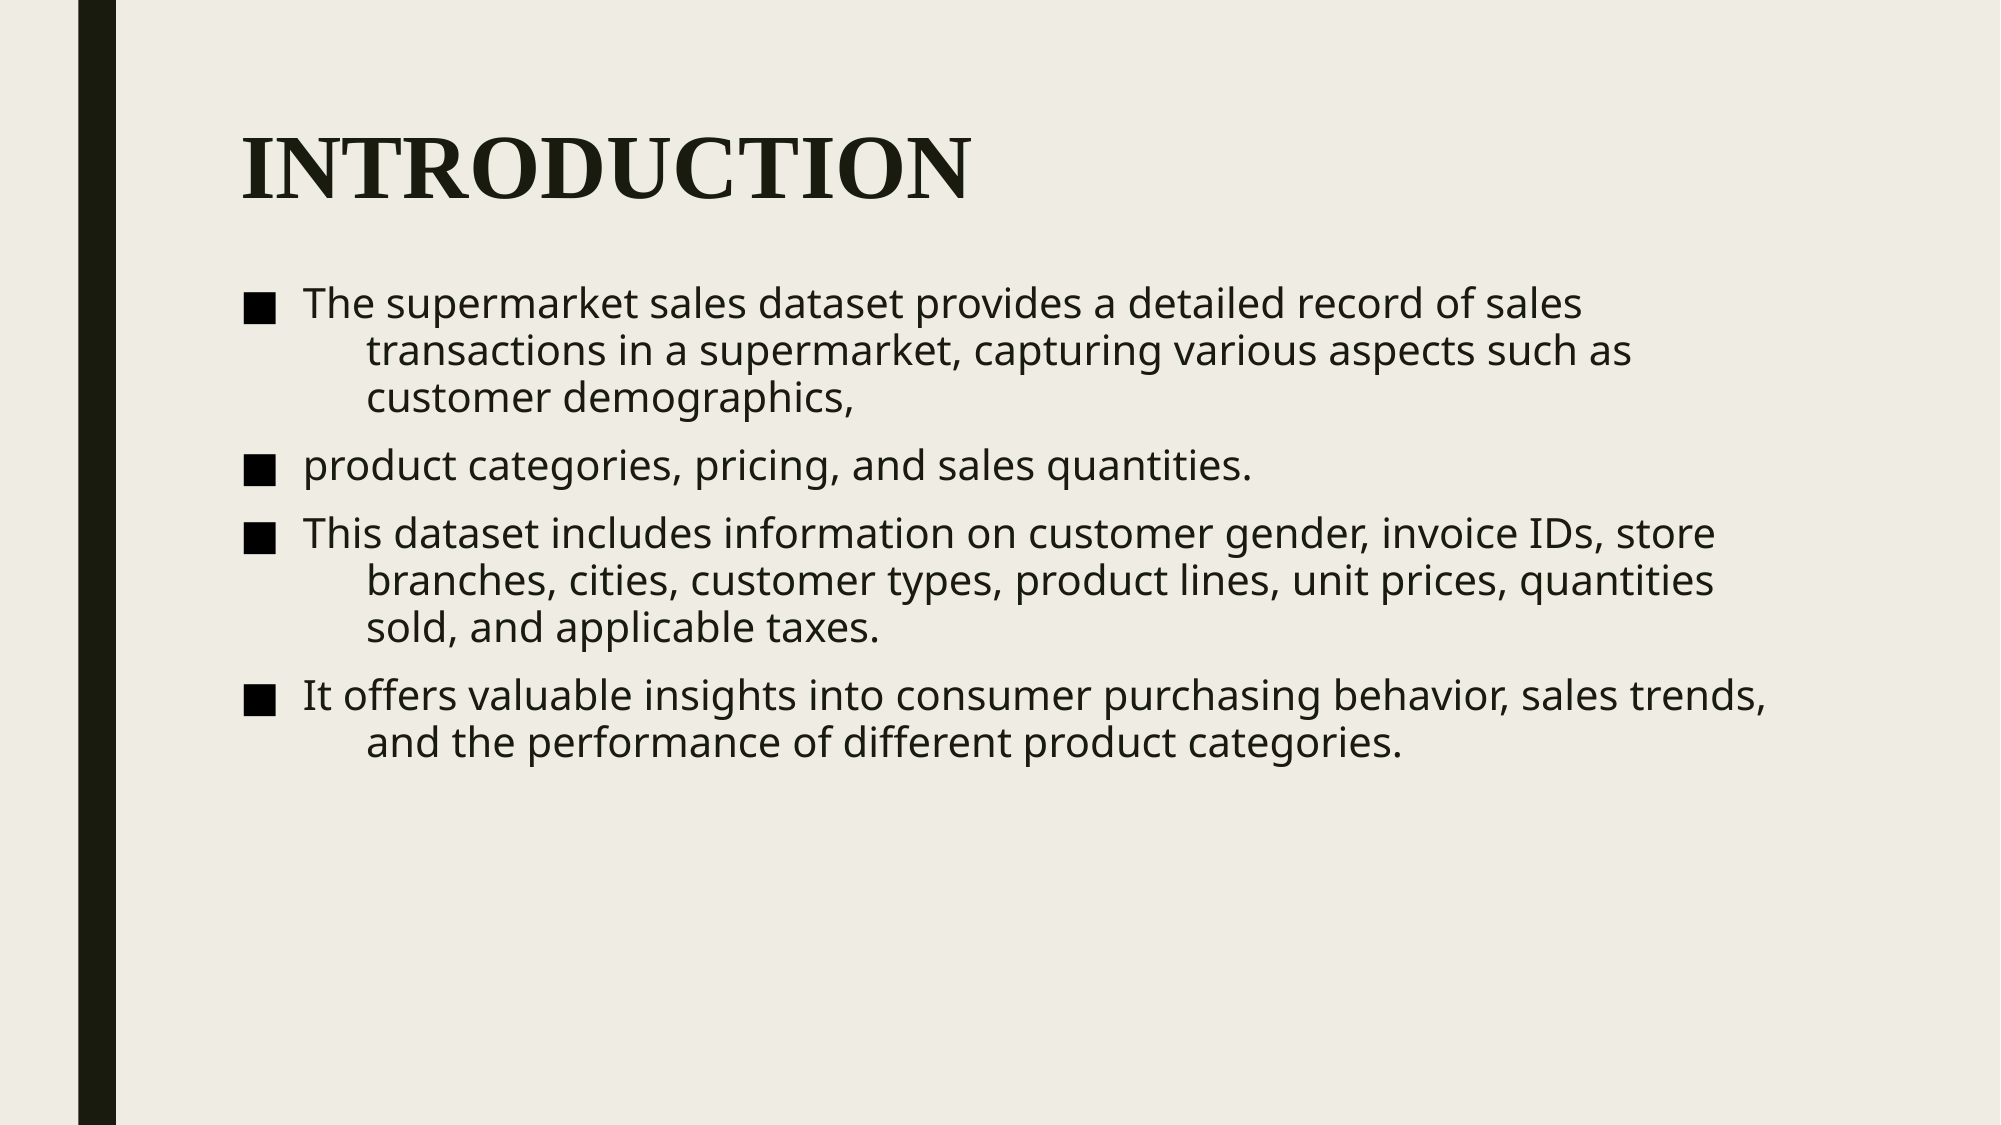

# INTRODUCTION
The supermarket sales dataset provides a detailed record of sales transactions in a supermarket, capturing various aspects such as customer demographics,
product categories, pricing, and sales quantities.
This dataset includes information on customer gender, invoice IDs, store branches, cities, customer types, product lines, unit prices, quantities sold, and applicable taxes.
It offers valuable insights into consumer purchasing behavior, sales trends, and the performance of different product categories.